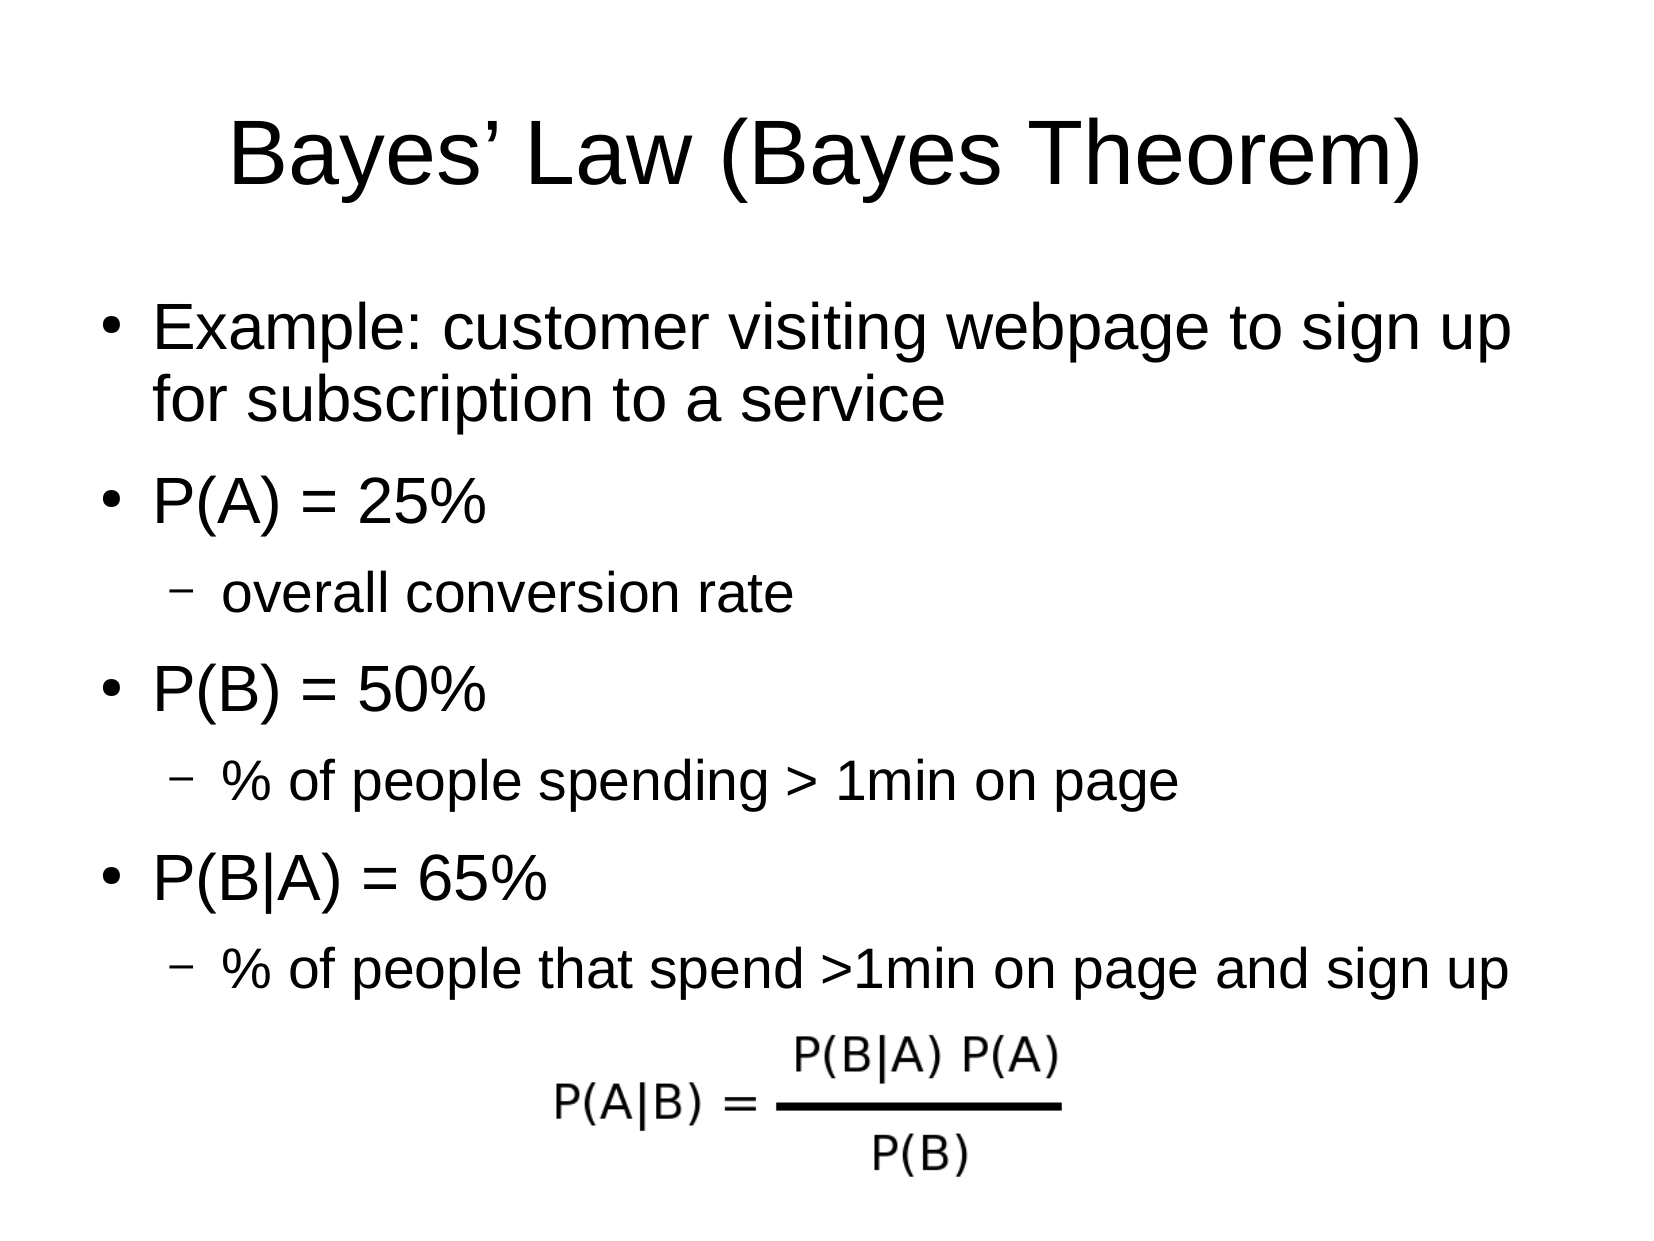

# Bayes’ Law (Bayes Theorem)
Example: customer visiting webpage to sign up for subscription to a service
P(A) = 25%
overall conversion rate
P(B) = 50%
% of people spending > 1min on page
P(B|A) = 65%
% of people that spend >1min on page and sign up